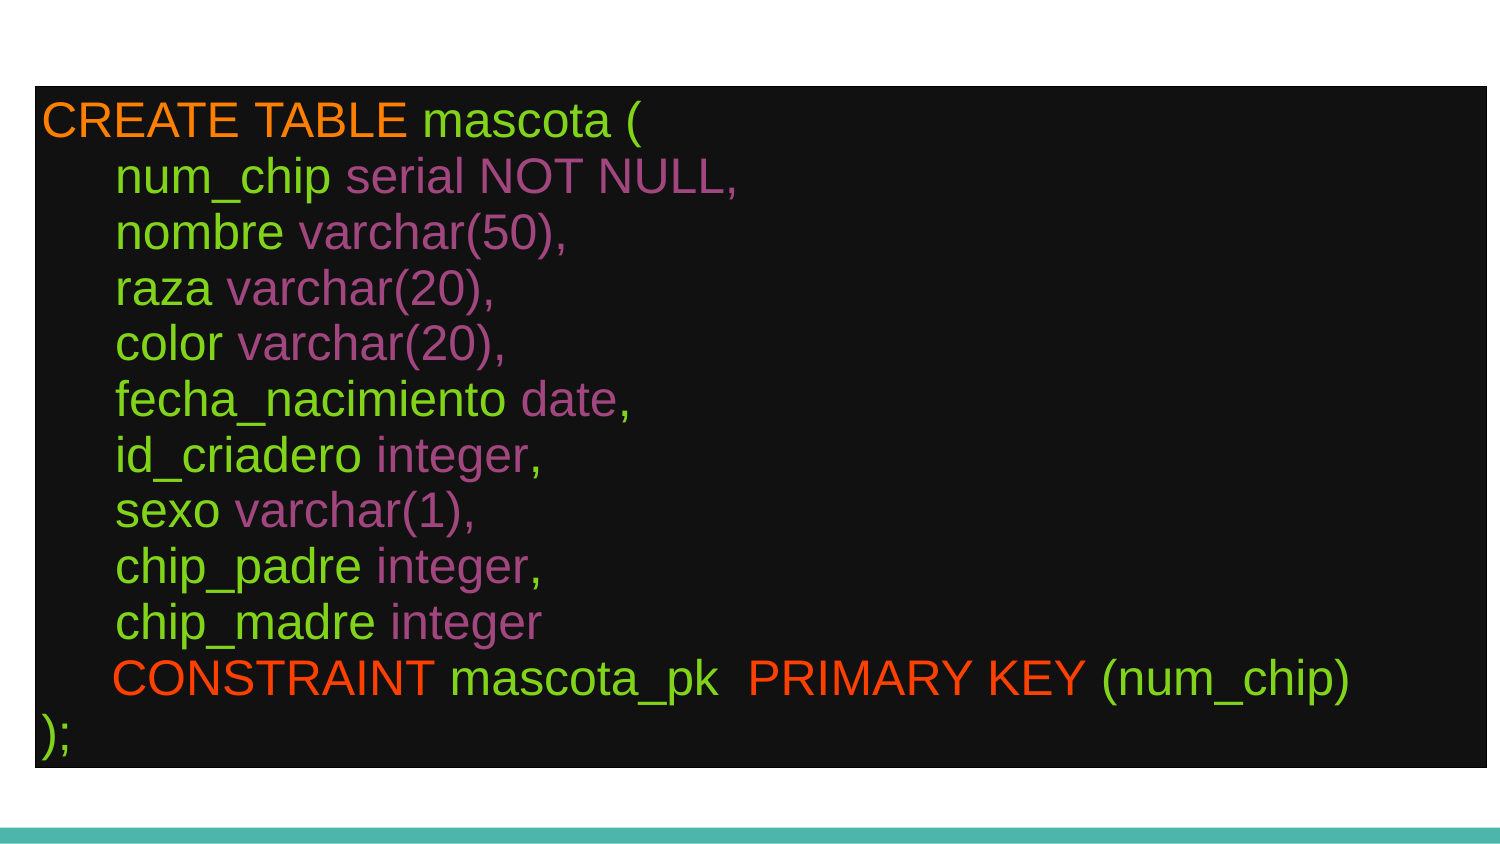

| CREATE TABLE mascota ( num\_chip serial NOT NULL, nombre varchar(50), raza varchar(20), color varchar(20), fecha\_nacimiento date, id\_criadero integer, sexo varchar(1), chip\_padre integer, chip\_madre integer CONSTRAINT mascota\_pk PRIMARY KEY (num\_chip) ); |
| --- |